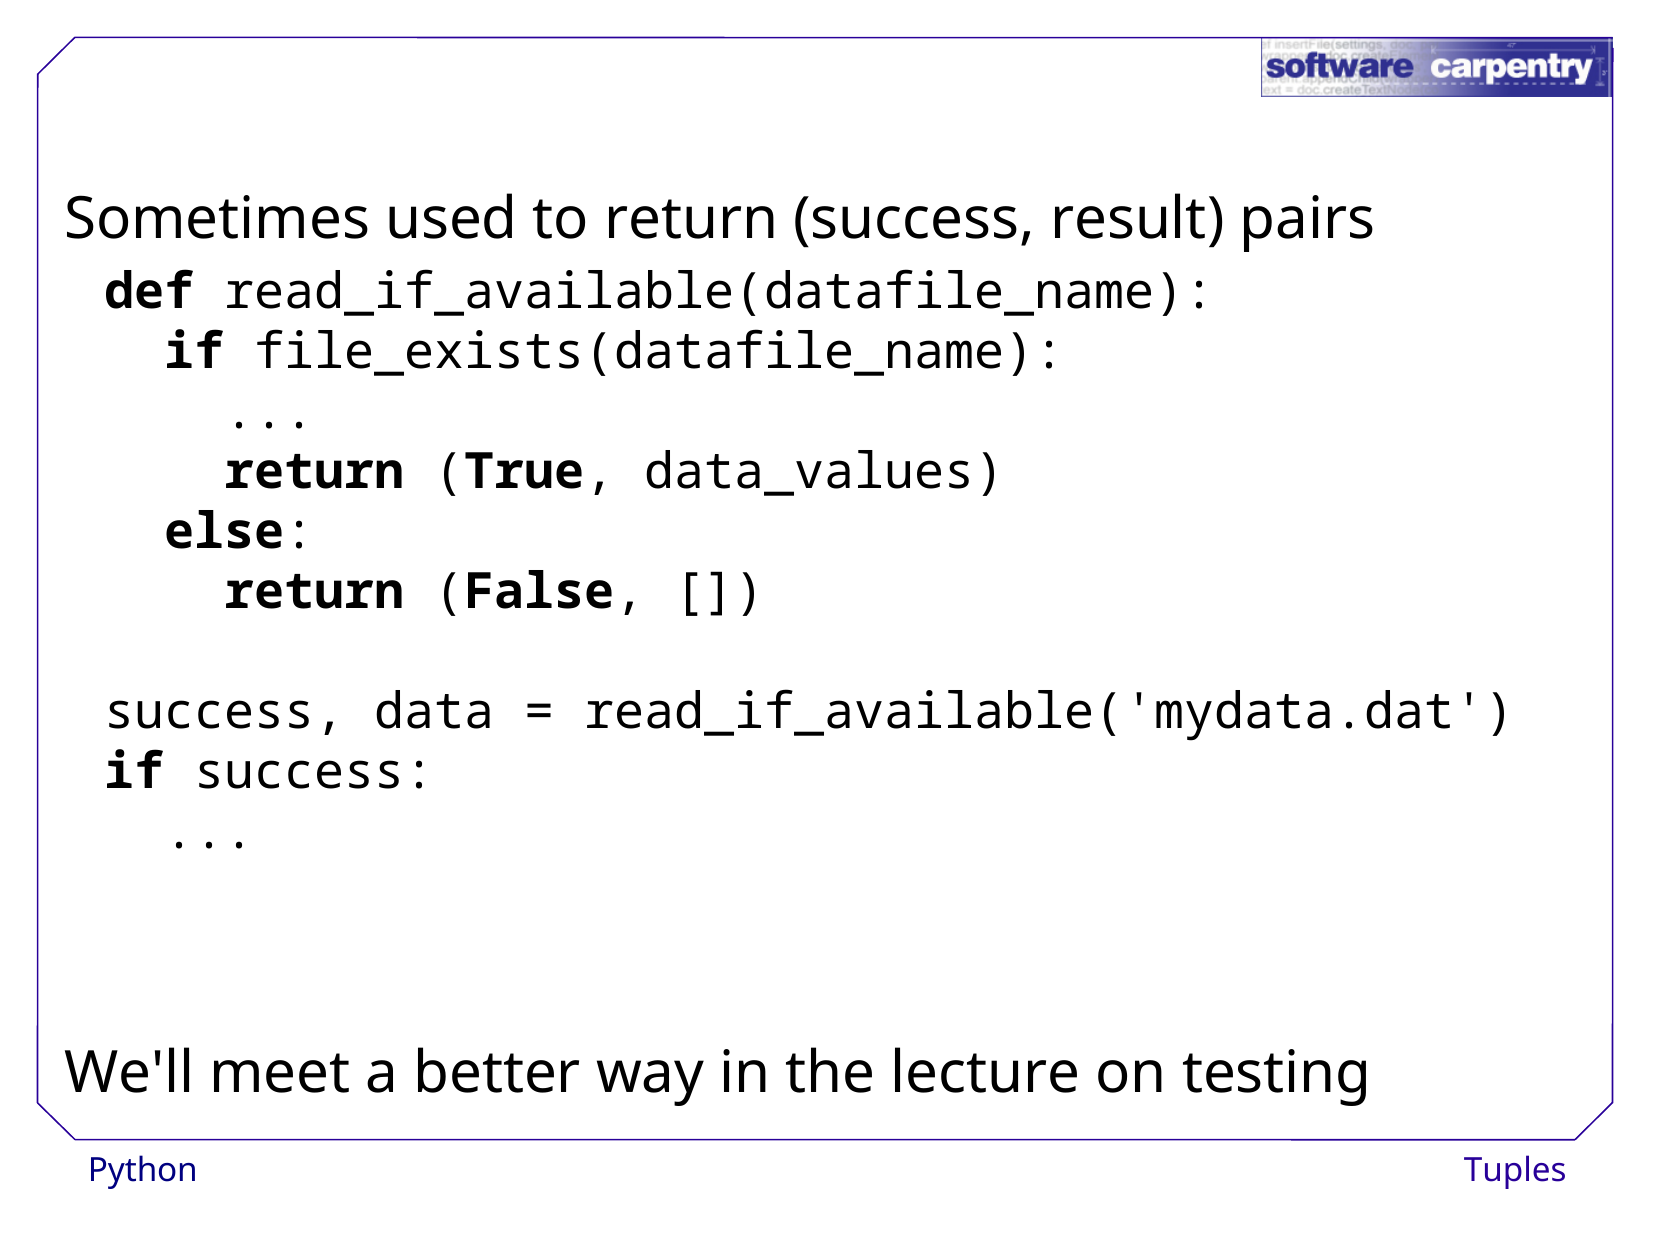

Sometimes used to return (success, result) pairs
def read_if_available(datafile_name):
 if file_exists(datafile_name):
 ...
 return (True, data_values)
 else:
 return (False, [])
success, data = read_if_available('mydata.dat')
if success:
 ...
We'll meet a better way in the lecture on testing